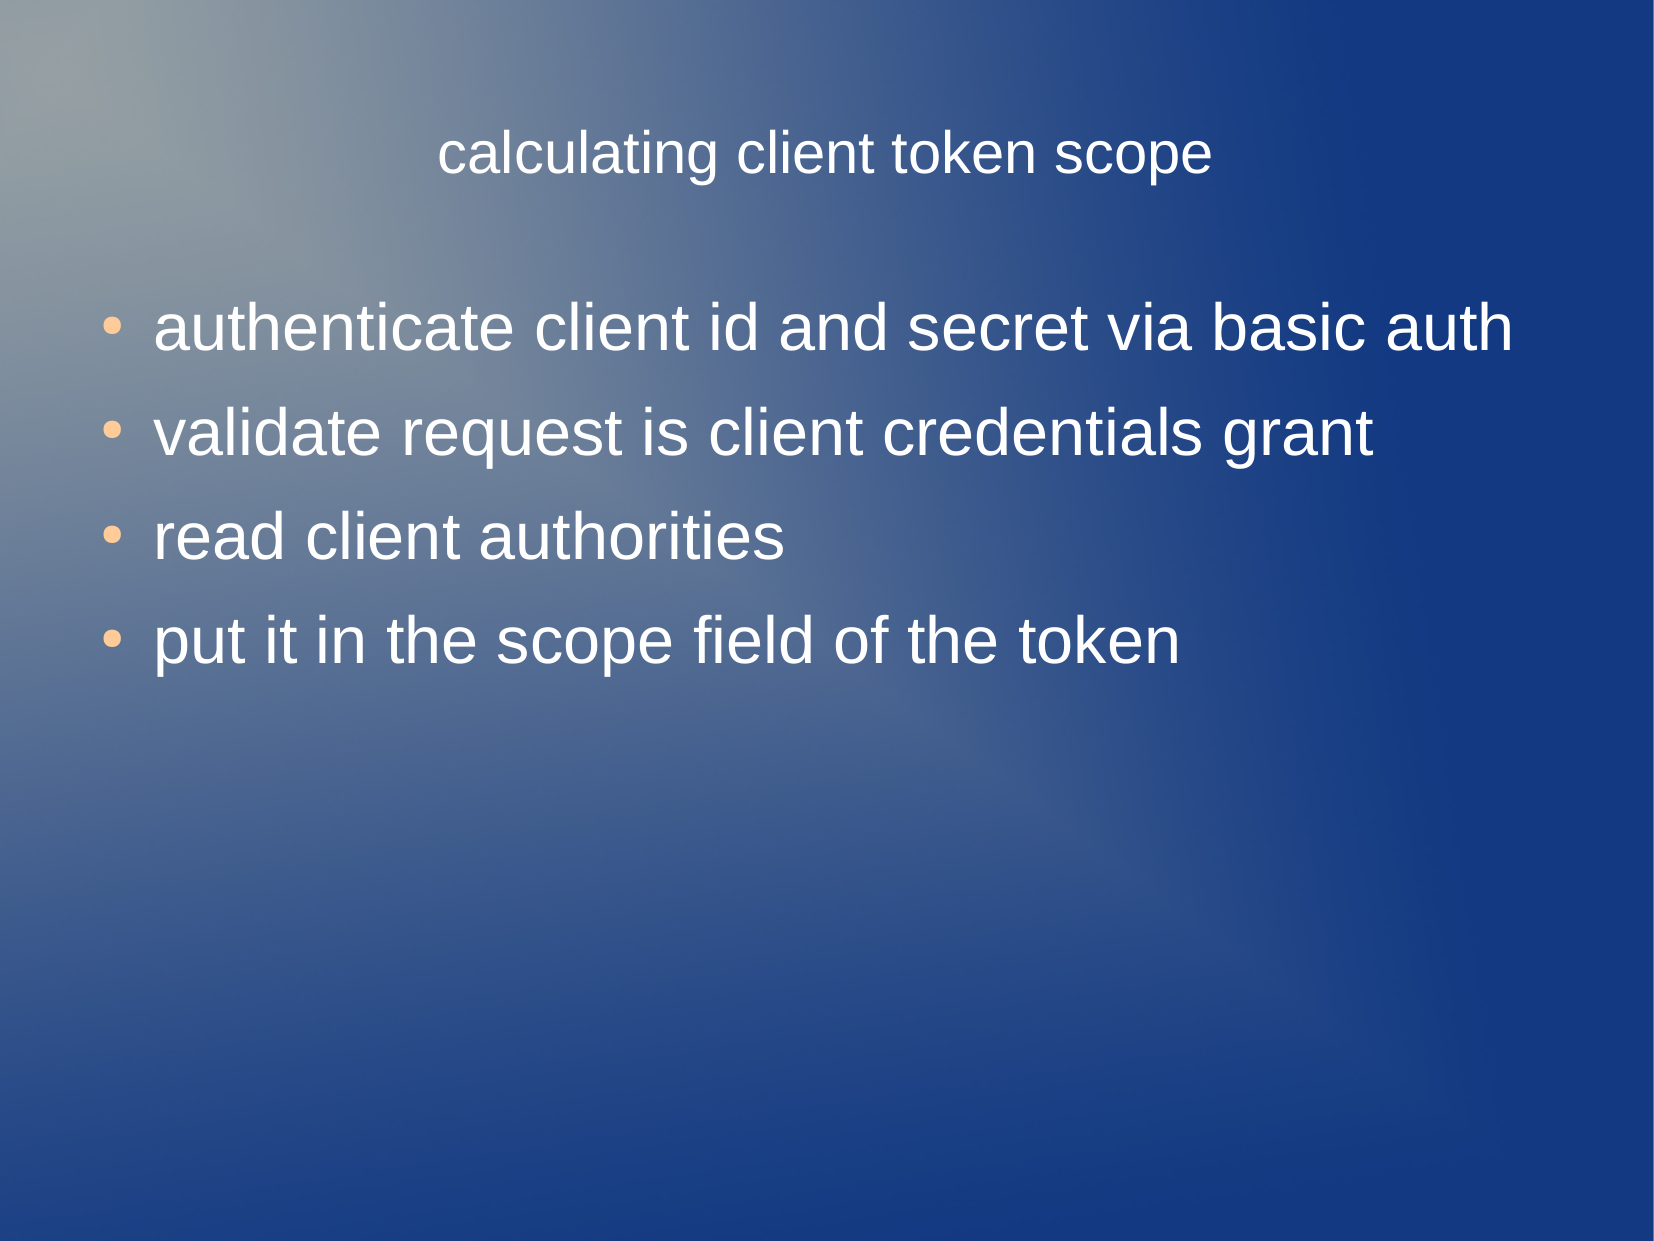

# calculating client token scope
authenticate client id and secret via basic auth
validate request is client credentials grant
read client authorities
put it in the scope field of the token